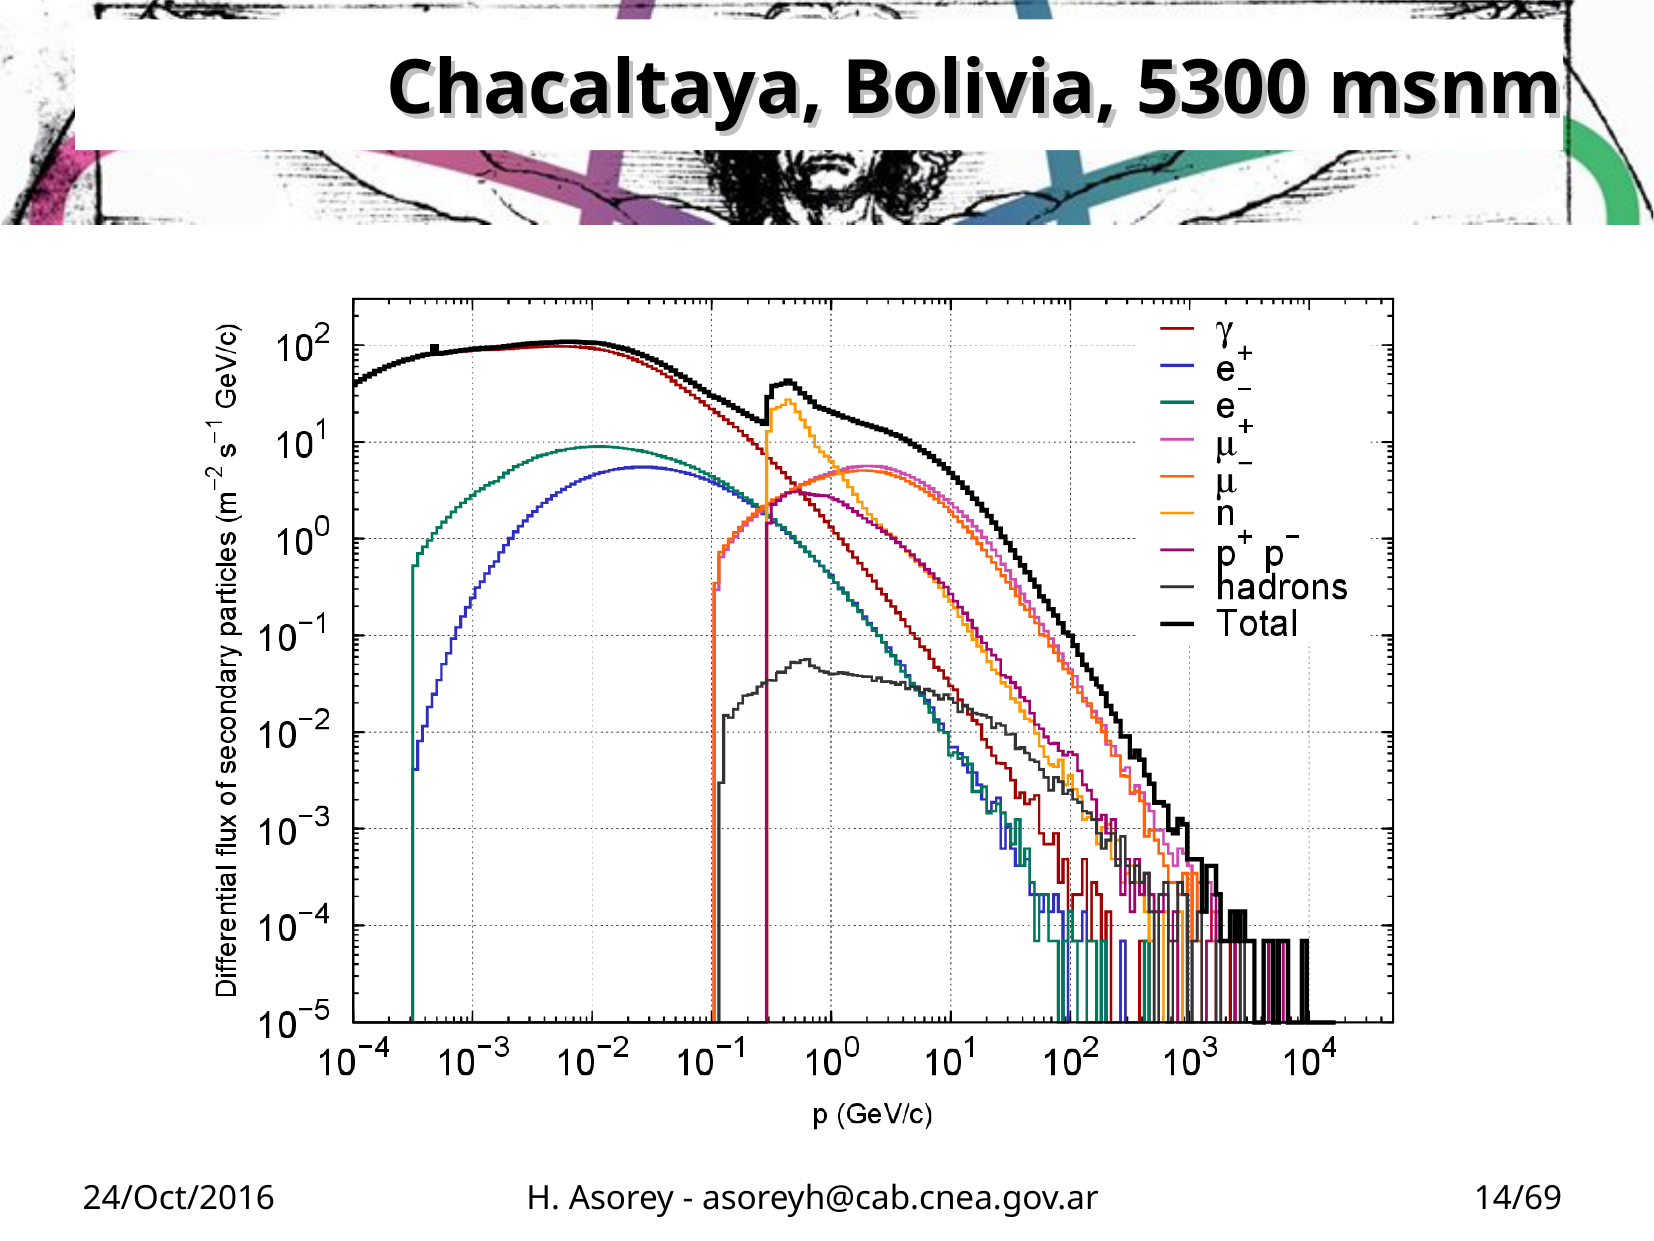

# Chacaltaya, Bolivia, 5300 msnm
24/Oct/2016
H. Asorey - asoreyh@cab.cnea.gov.ar
14